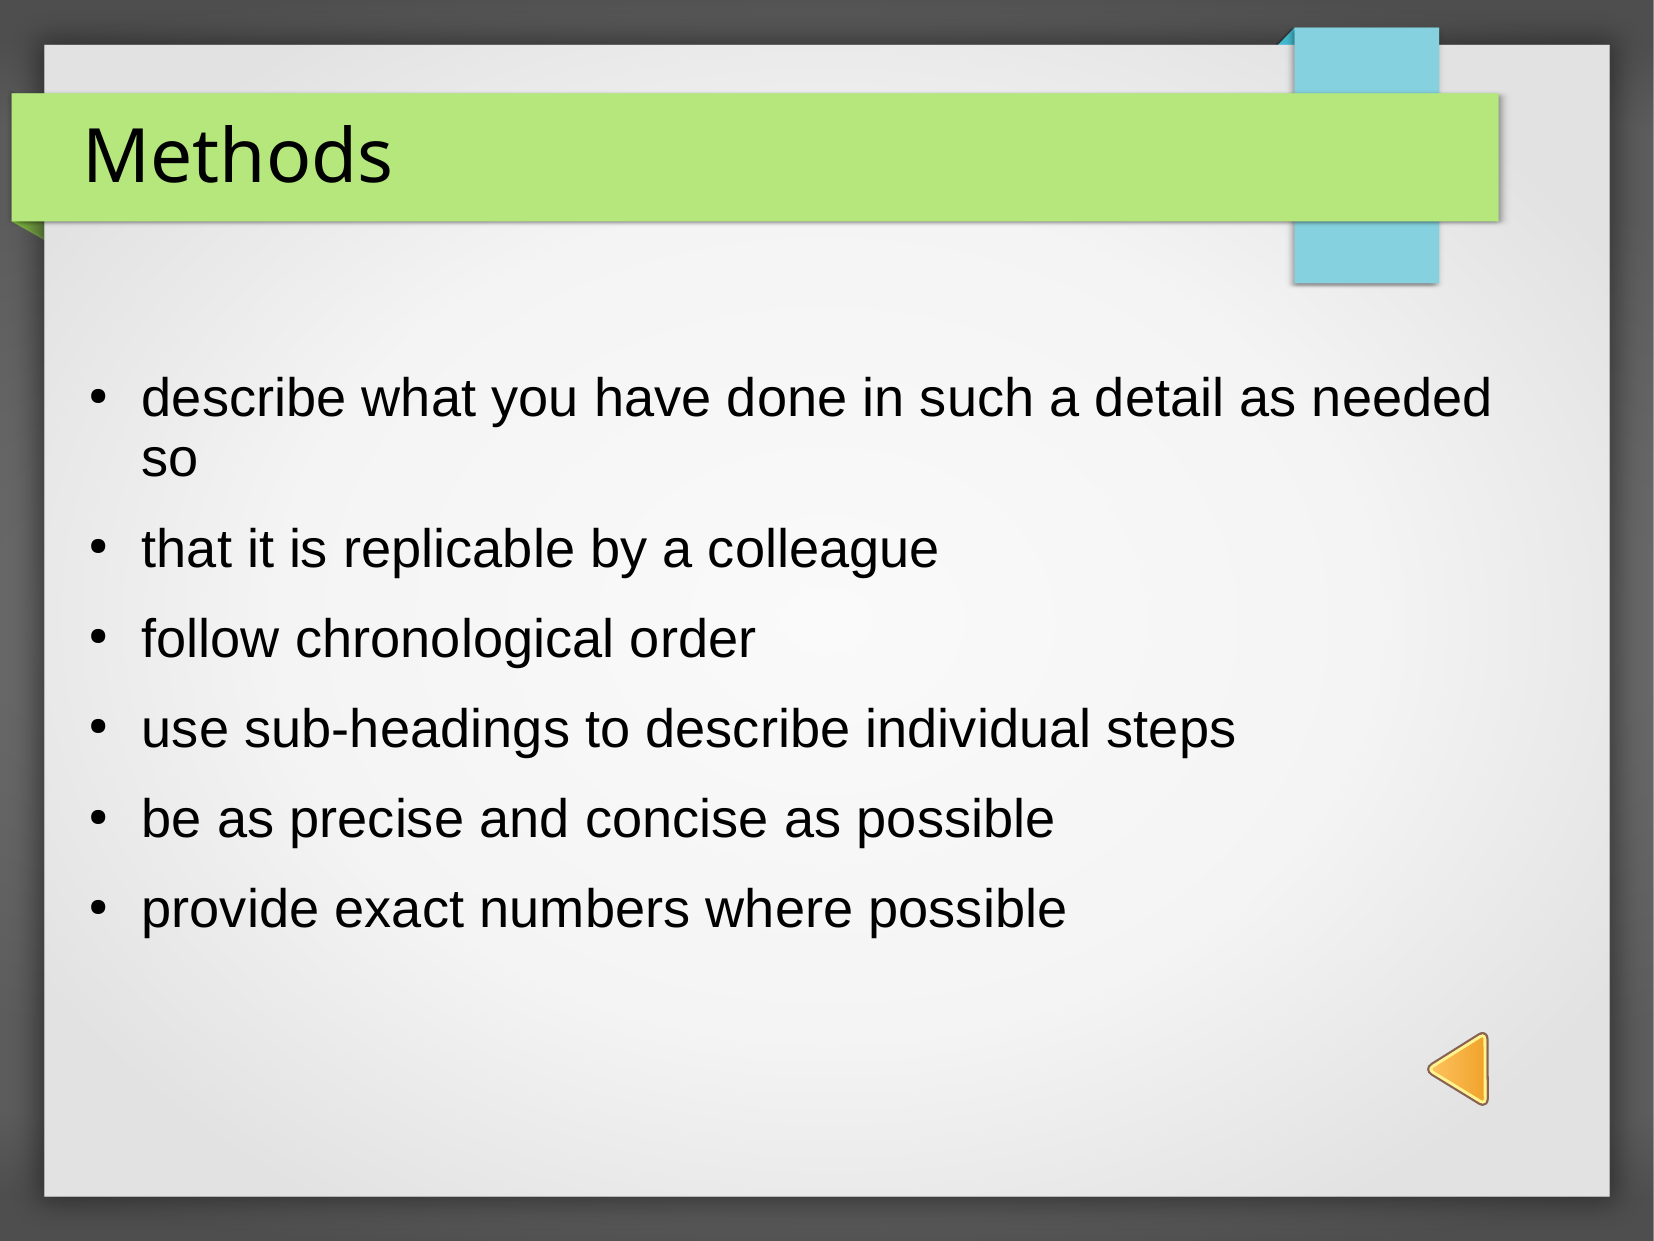

# Methods
describe what you have done in such a detail as needed so
that it is replicable by a colleague
follow chronological order
use sub-headings to describe individual steps
be as precise and concise as possible
provide exact numbers where possible